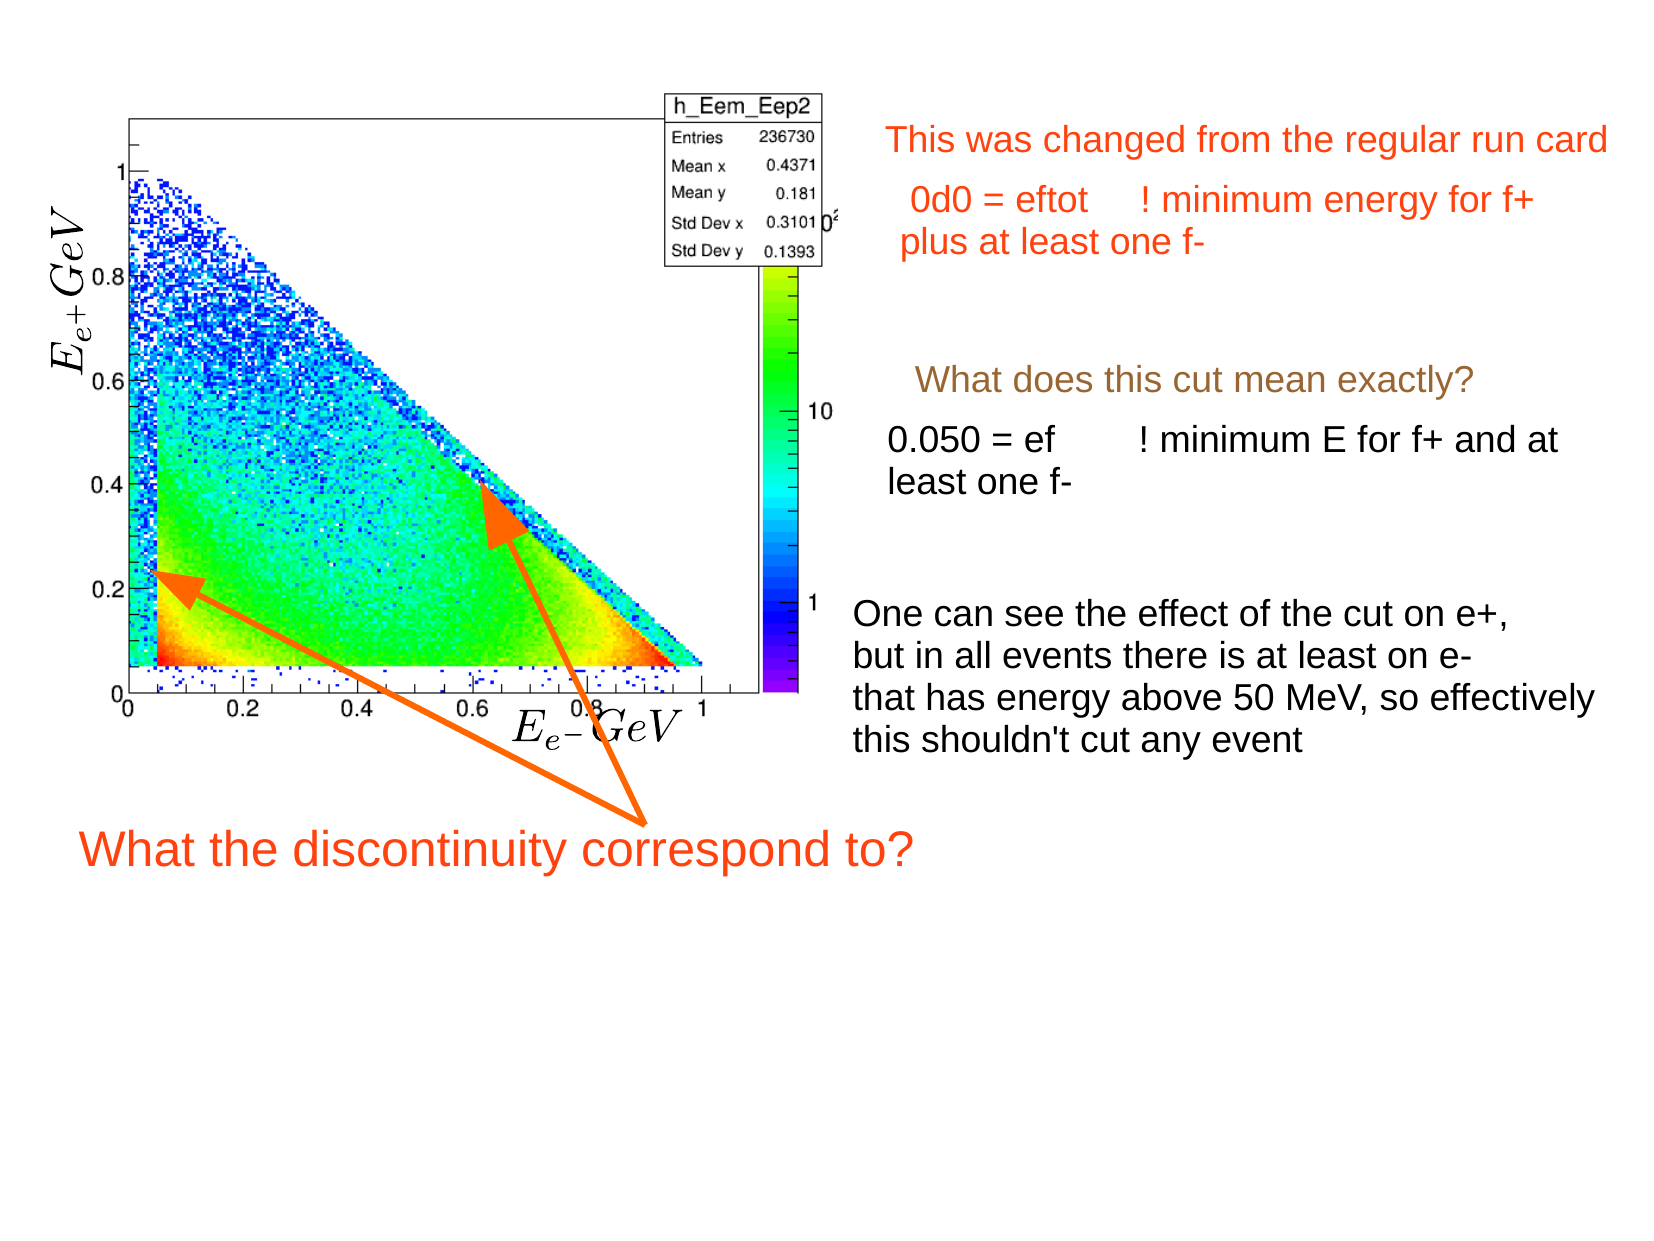

This was changed from the regular run card
 0d0 = eftot ! minimum energy for f+
plus at least one f-
What does this cut mean exactly?
 0.050 = ef ! minimum E for f+ and at
 least one f-
One can see the effect of the cut on e+,
but in all events there is at least on e-
that has energy above 50 MeV, so effectively
this shouldn't cut any event
What the discontinuity correspond to?